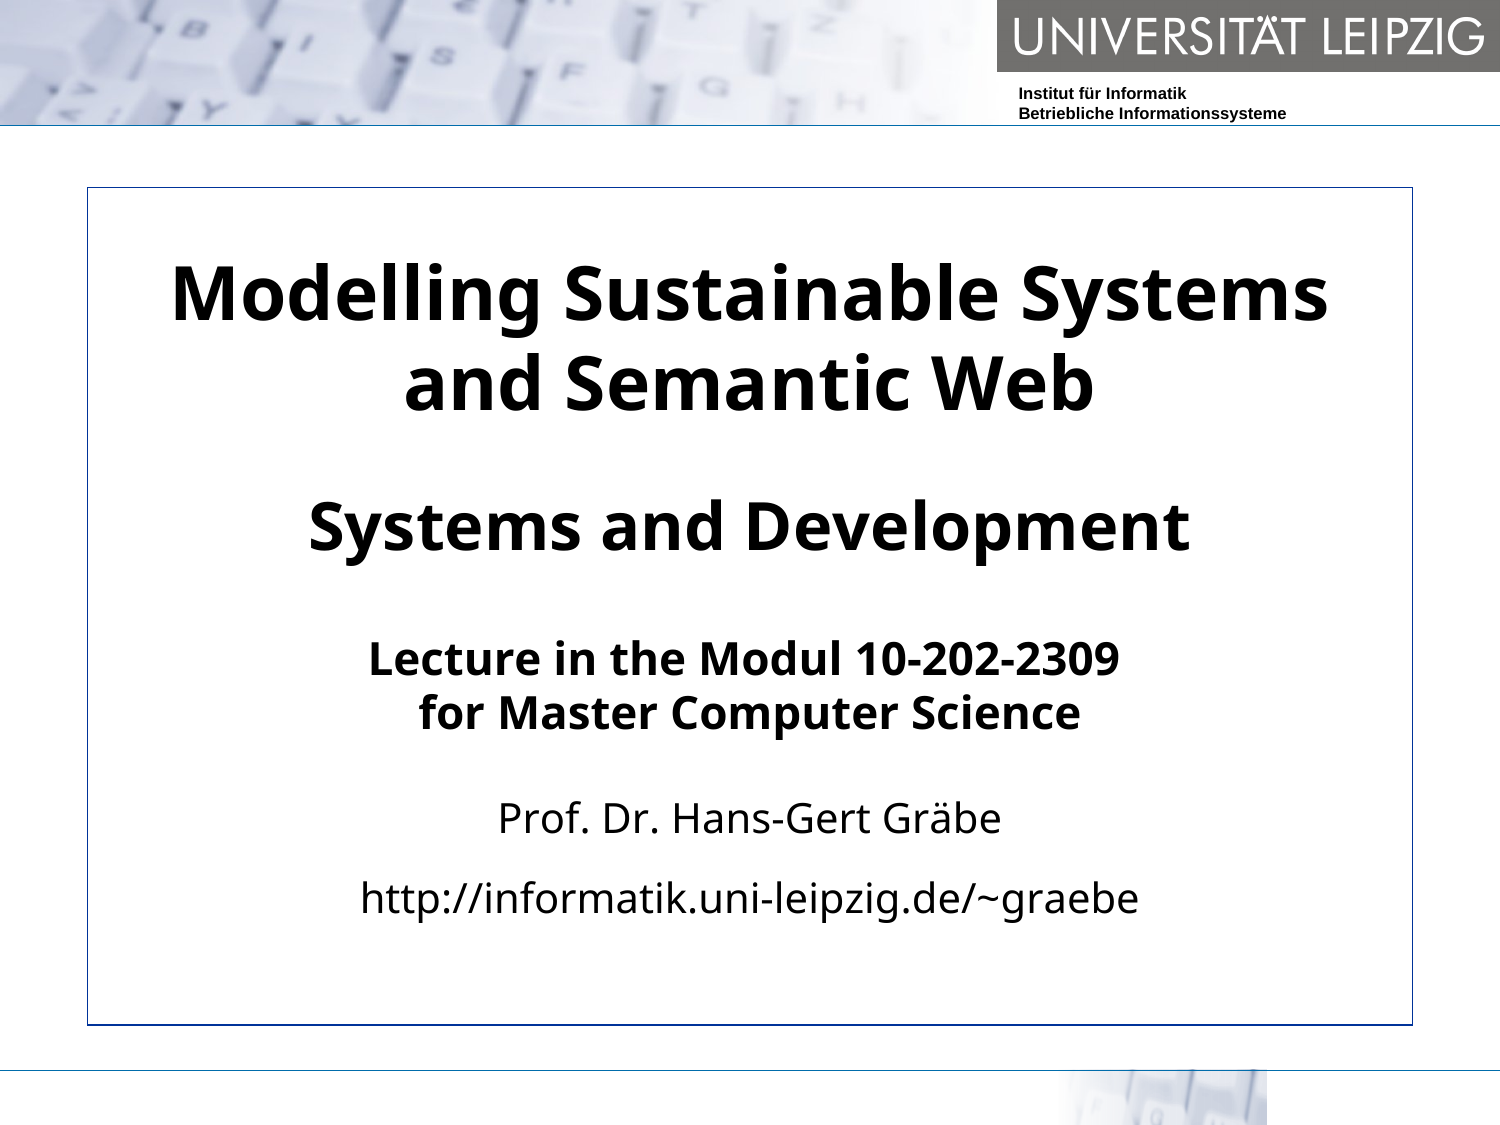

Modelling Sustainable Systems and Semantic Web
Systems and Development
Lecture in the Modul 10-202-2309
for Master Computer Science
Prof. Dr. Hans-Gert Gräbe
http://informatik.uni-leipzig.de/~graebe